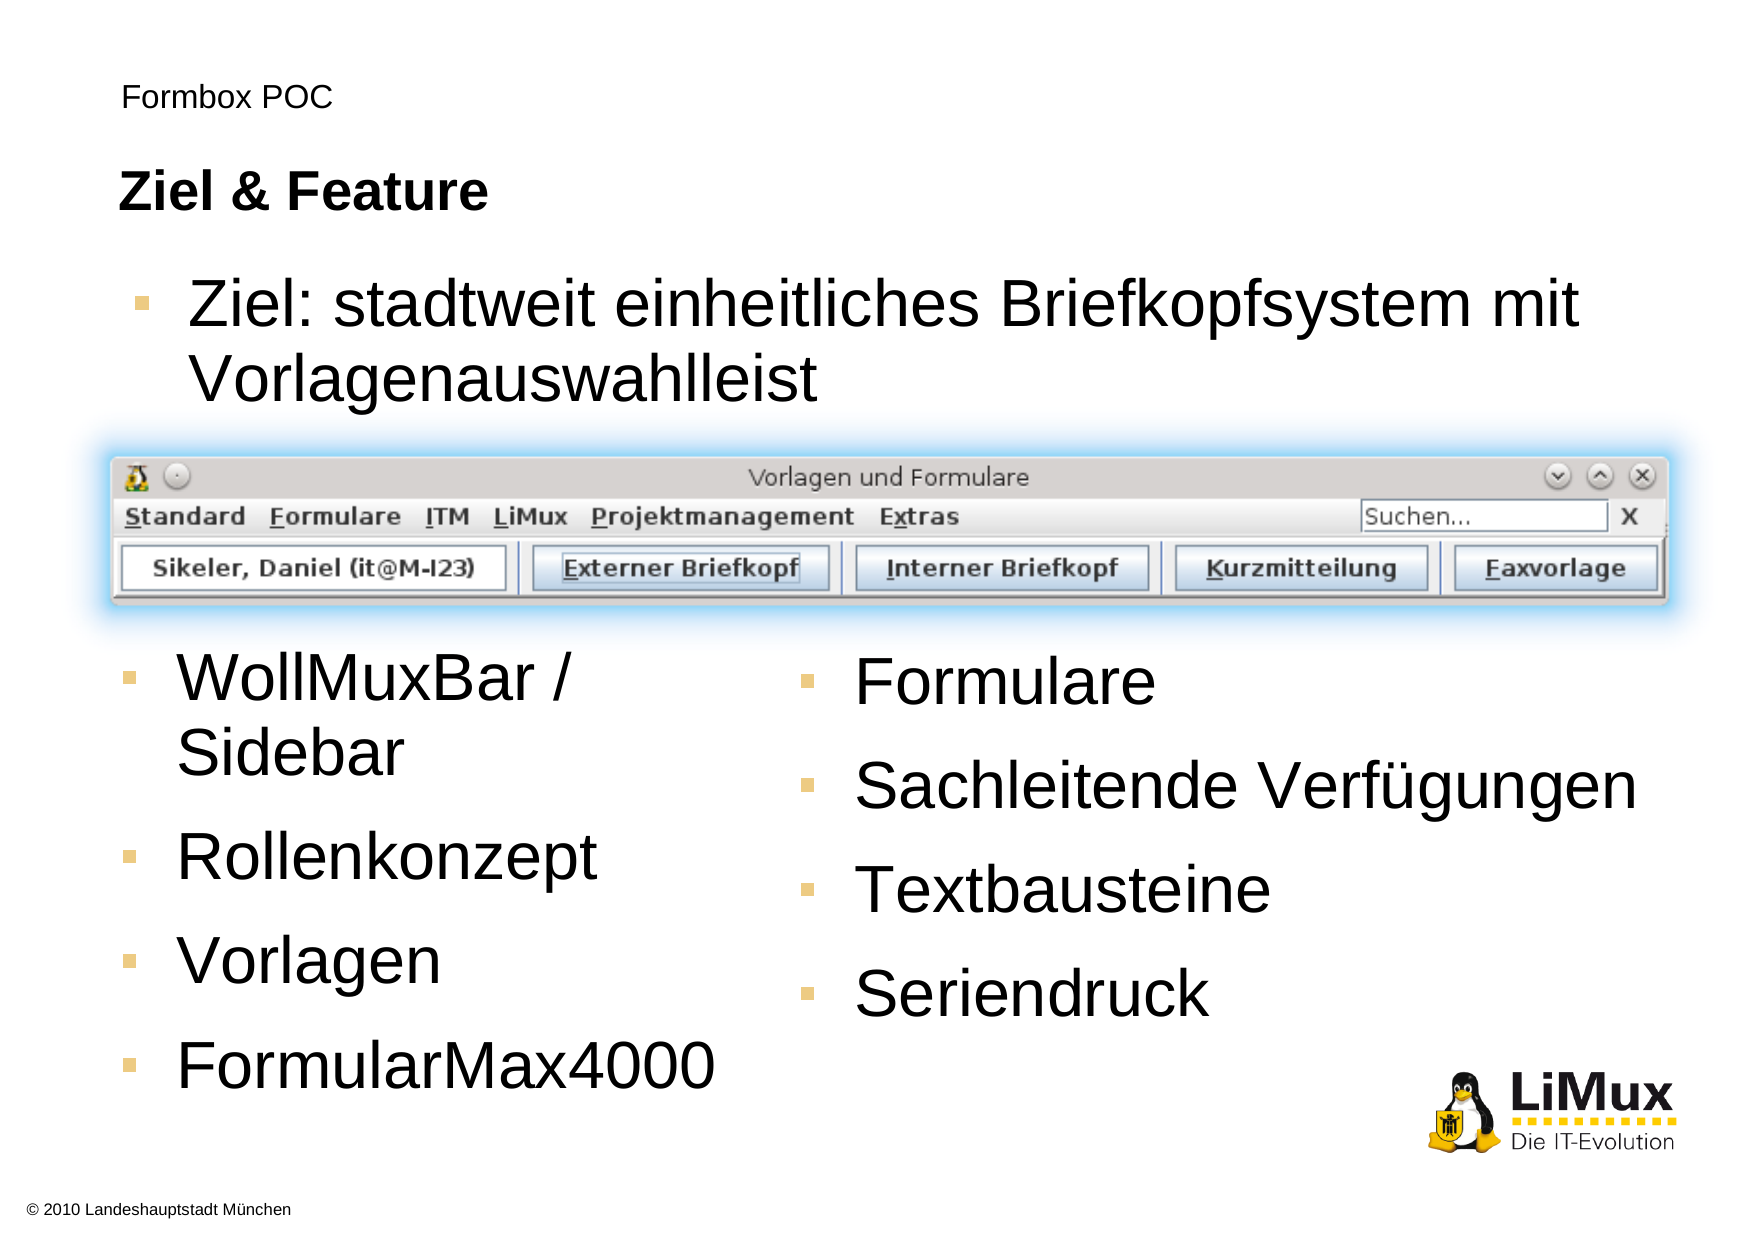

# Ziel & Feature
Ziel: stadtweit einheitliches Briefkopfsystem mit Vorlagenauswahlleist
WollMuxBar / Sidebar
Rollenkonzept
Vorlagen
FormularMax4000
Formulare
Sachleitende Verfügungen
Textbausteine
Seriendruck